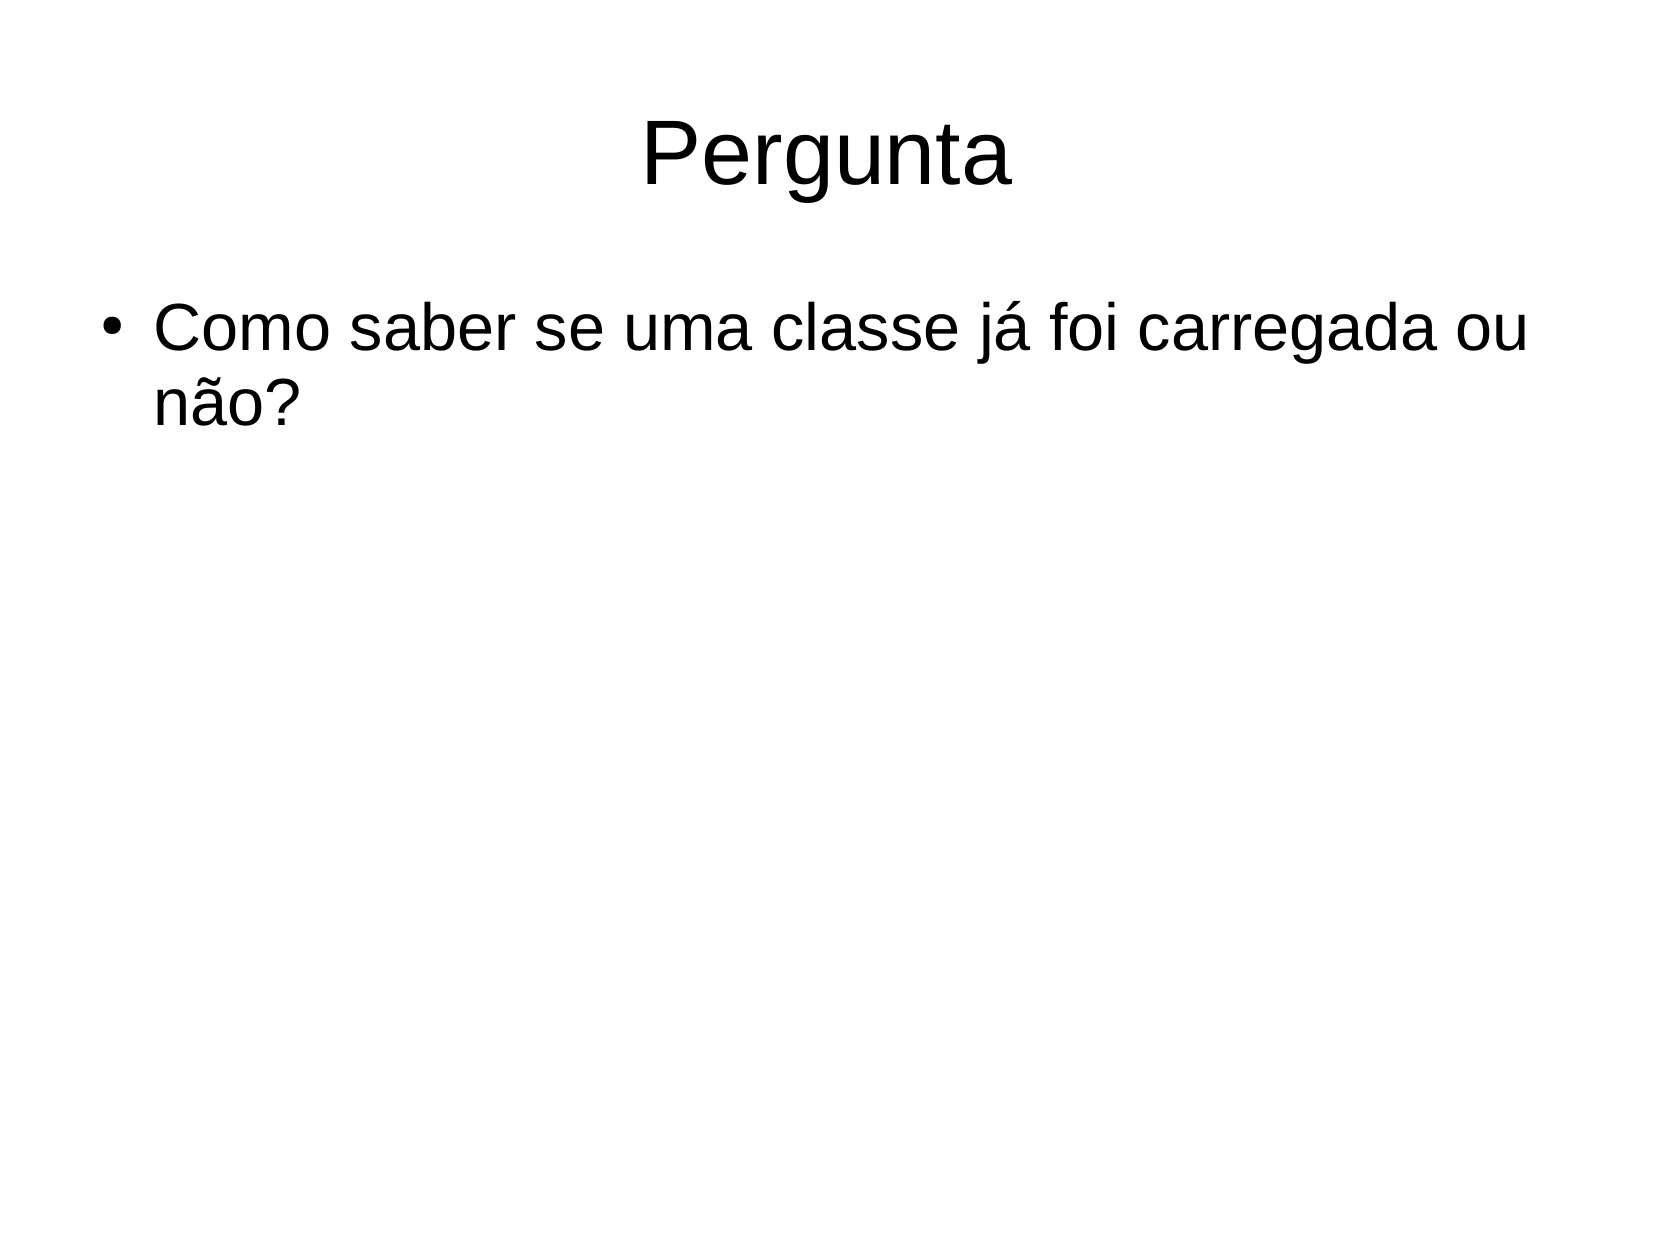

# Pergunta
Como saber se uma classe já foi carregada ou não?